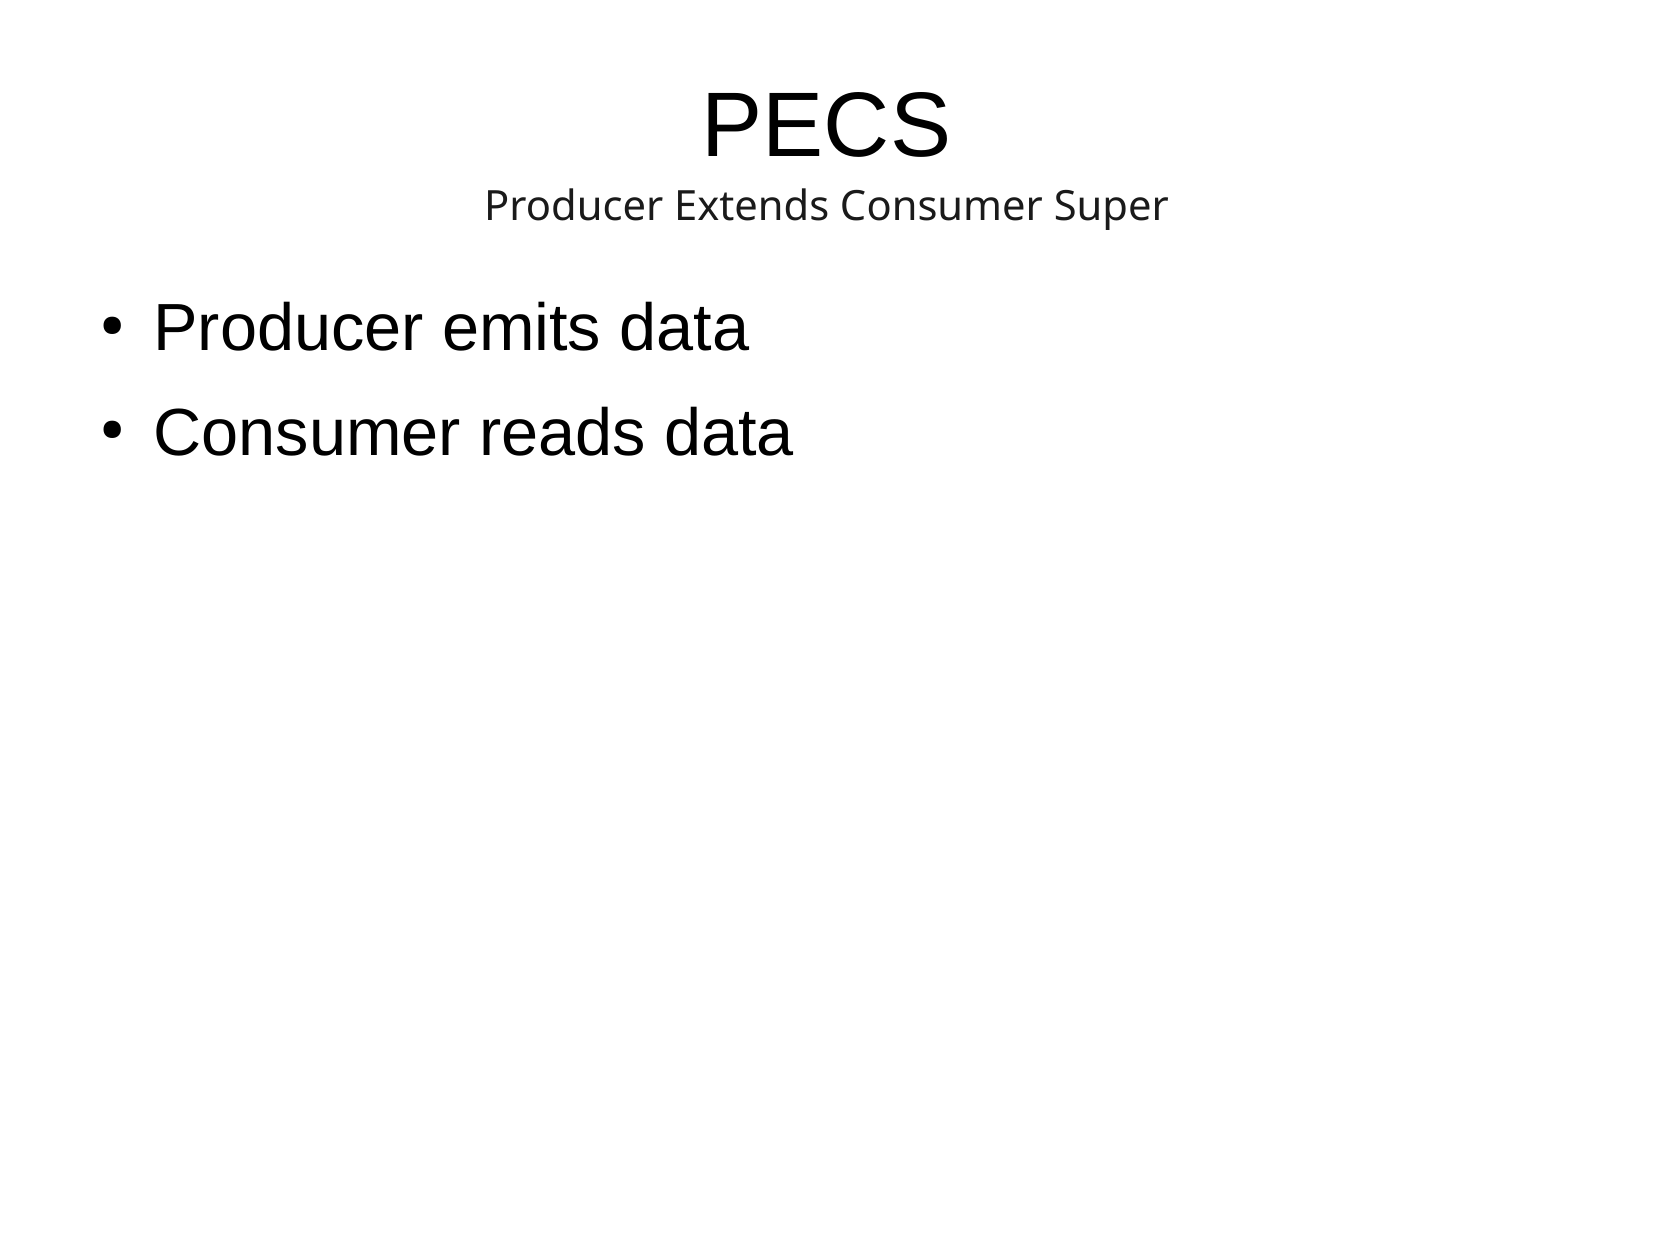

# PECS Producer Extends Consumer Super
Producer emits data
Consumer reads data